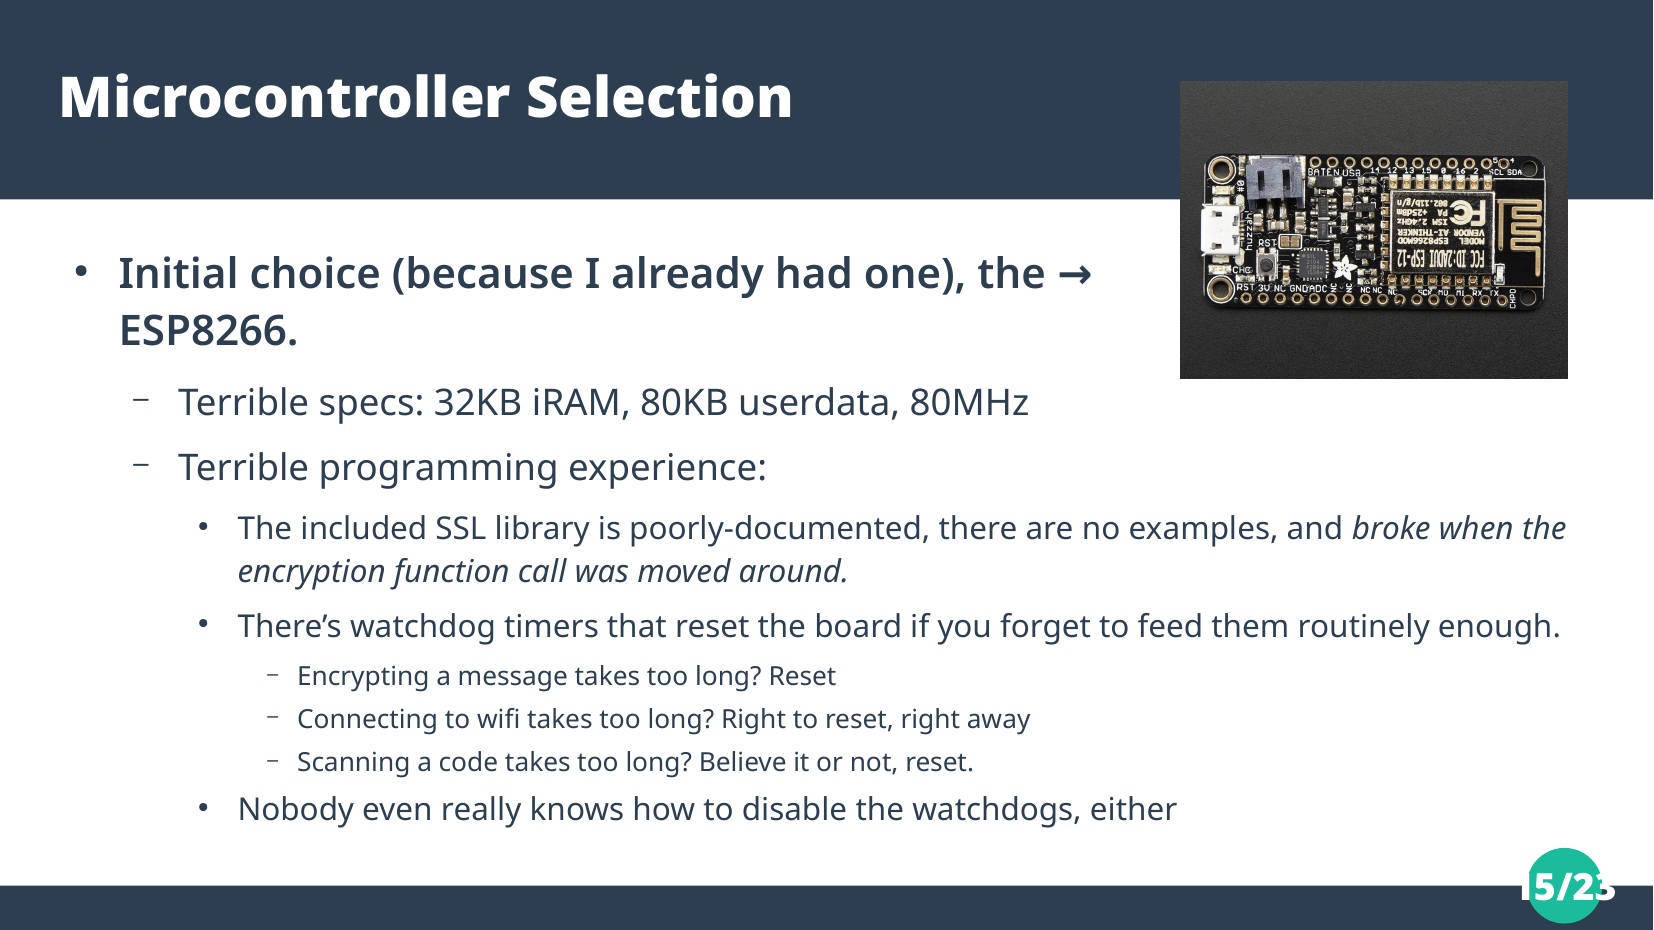

# Microcontroller Selection
Initial choice (because I already had one), the →
ESP8266.
Terrible specs: 32KB iRAM, 80KB userdata, 80MHz
Terrible programming experience:
The included SSL library is poorly-documented, there are no examples, and broke when the encryption function call was moved around.
There’s watchdog timers that reset the board if you forget to feed them routinely enough.
Encrypting a message takes too long? Reset
Connecting to wifi takes too long? Right to reset, right away
Scanning a code takes too long? Believe it or not, reset.
Nobody even really knows how to disable the watchdogs, either